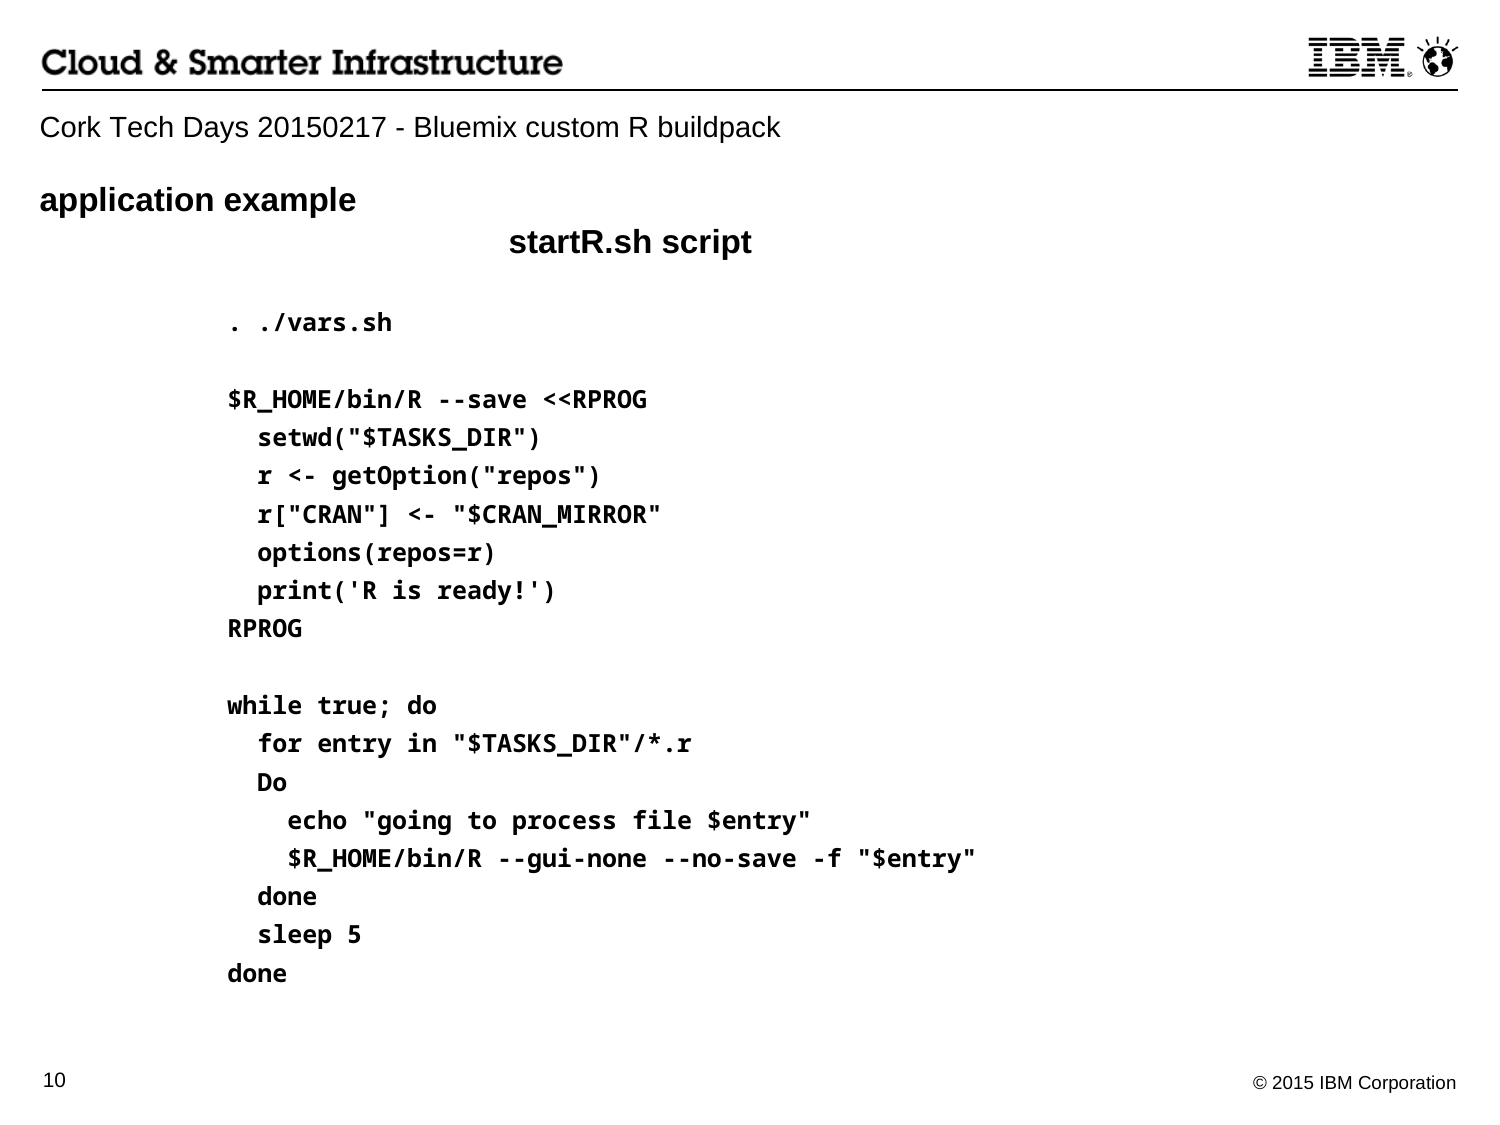

# Cork Tech Days 20150217 - Bluemix custom R buildpack application example
startR.sh script
. ./vars.sh
$R_HOME/bin/R --save <<RPROG
 setwd("$TASKS_DIR")
 r <- getOption("repos")
 r["CRAN"] <- "$CRAN_MIRROR"
 options(repos=r)
 print('R is ready!')
RPROG
while true; do
 for entry in "$TASKS_DIR"/*.r
 Do
 echo "going to process file $entry"
 $R_HOME/bin/R --gui-none --no-save -f "$entry"
 done
 sleep 5
done